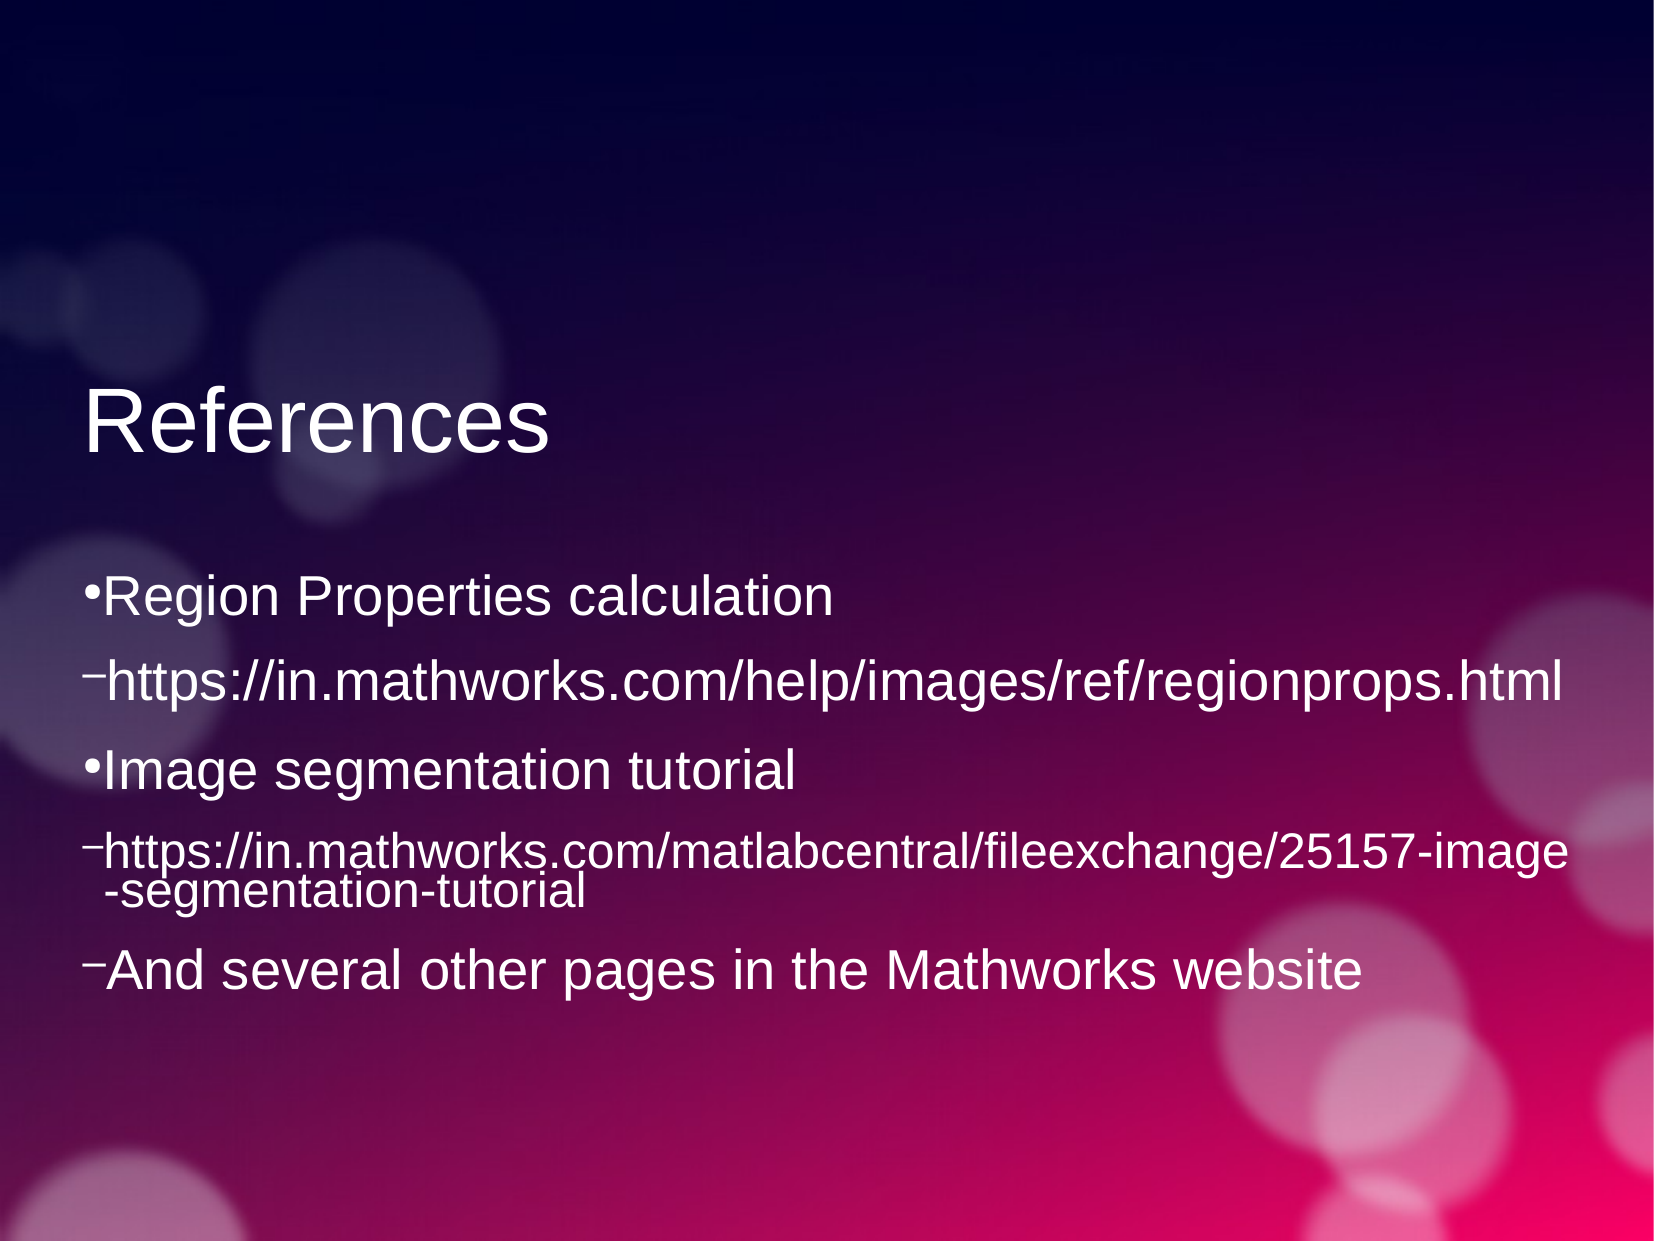

# References
Region Properties calculation
https://in.mathworks.com/help/images/ref/regionprops.html
Image segmentation tutorial
https://in.mathworks.com/matlabcentral/fileexchange/25157-image-segmentation-tutorial
And several other pages in the Mathworks website